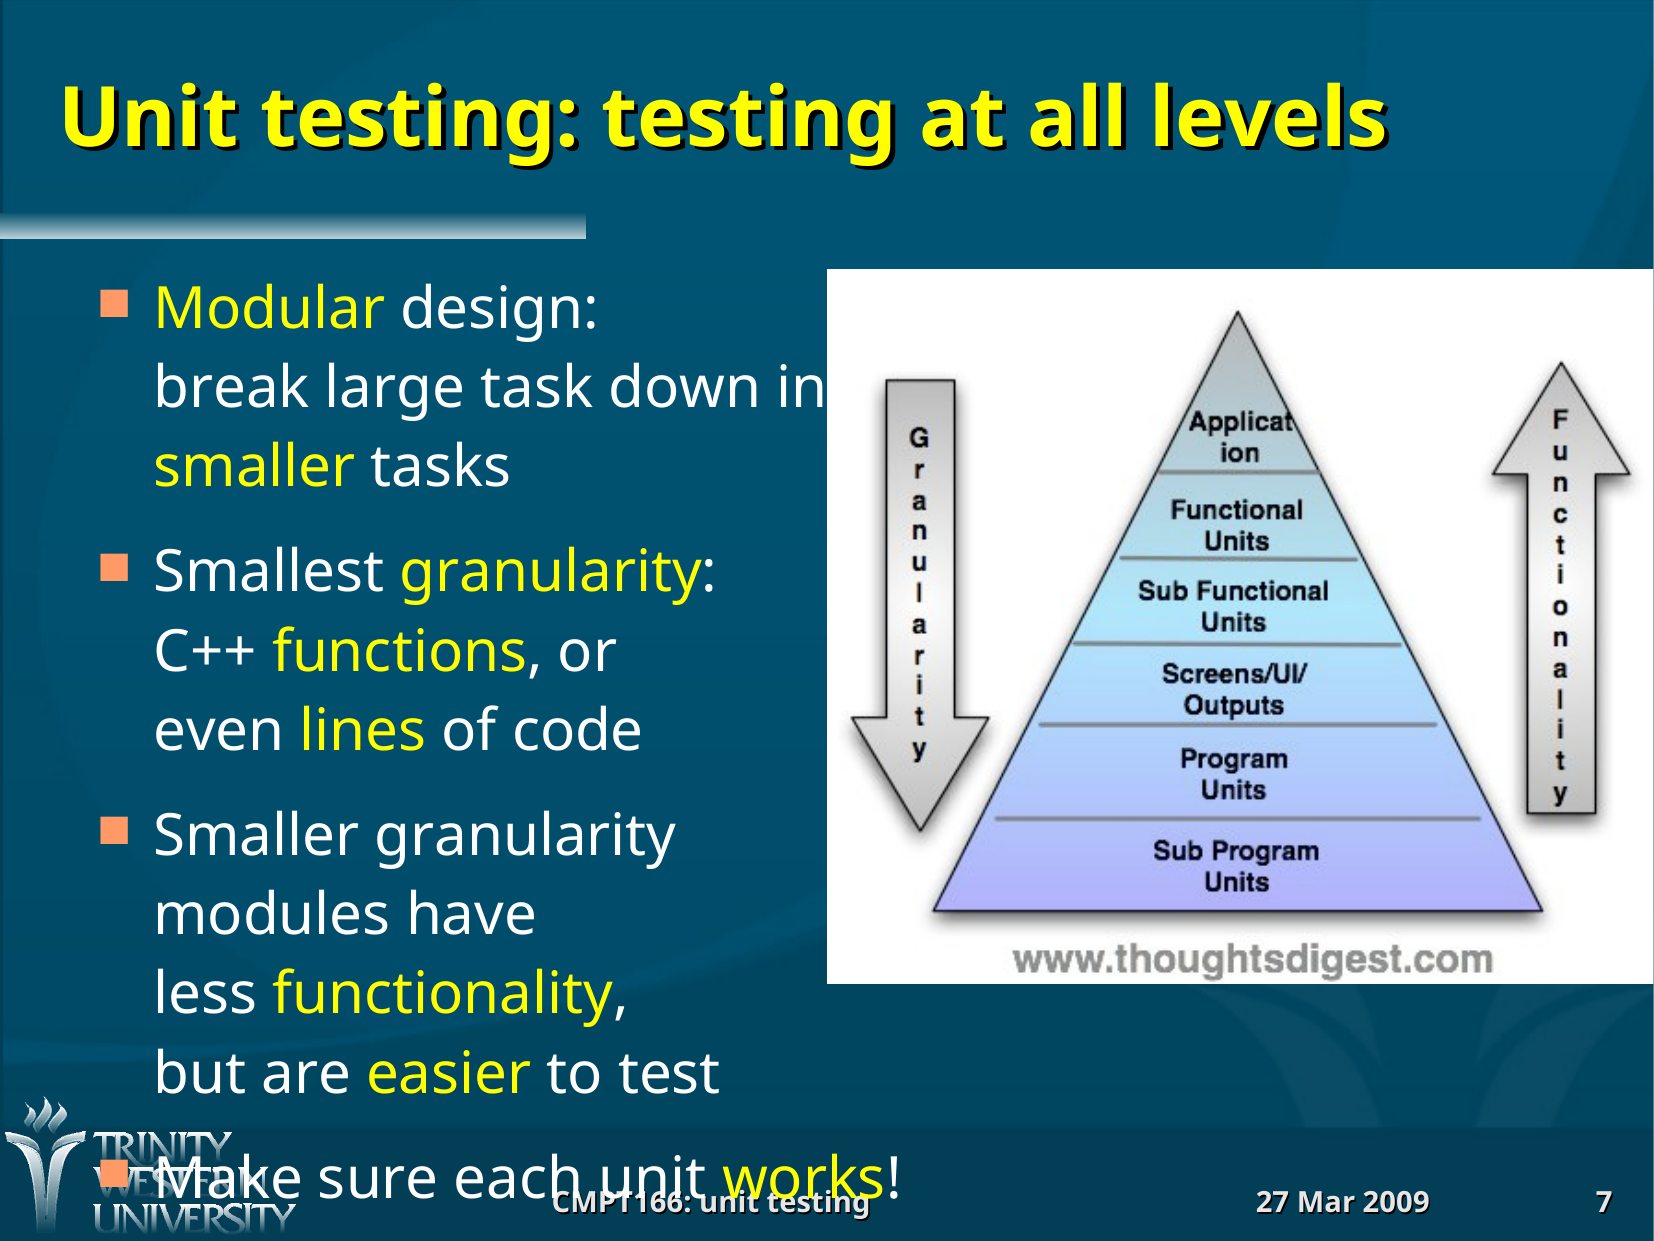

# Unit testing: testing at all levels
Modular design:
break large task down into smaller tasks
Smallest granularity:
C++ functions, or
even lines of code
Smaller granularity
modules have
less functionality,
but are easier to test
Make sure each unit works!
CMPT166: unit testing
27 Mar 2009
7